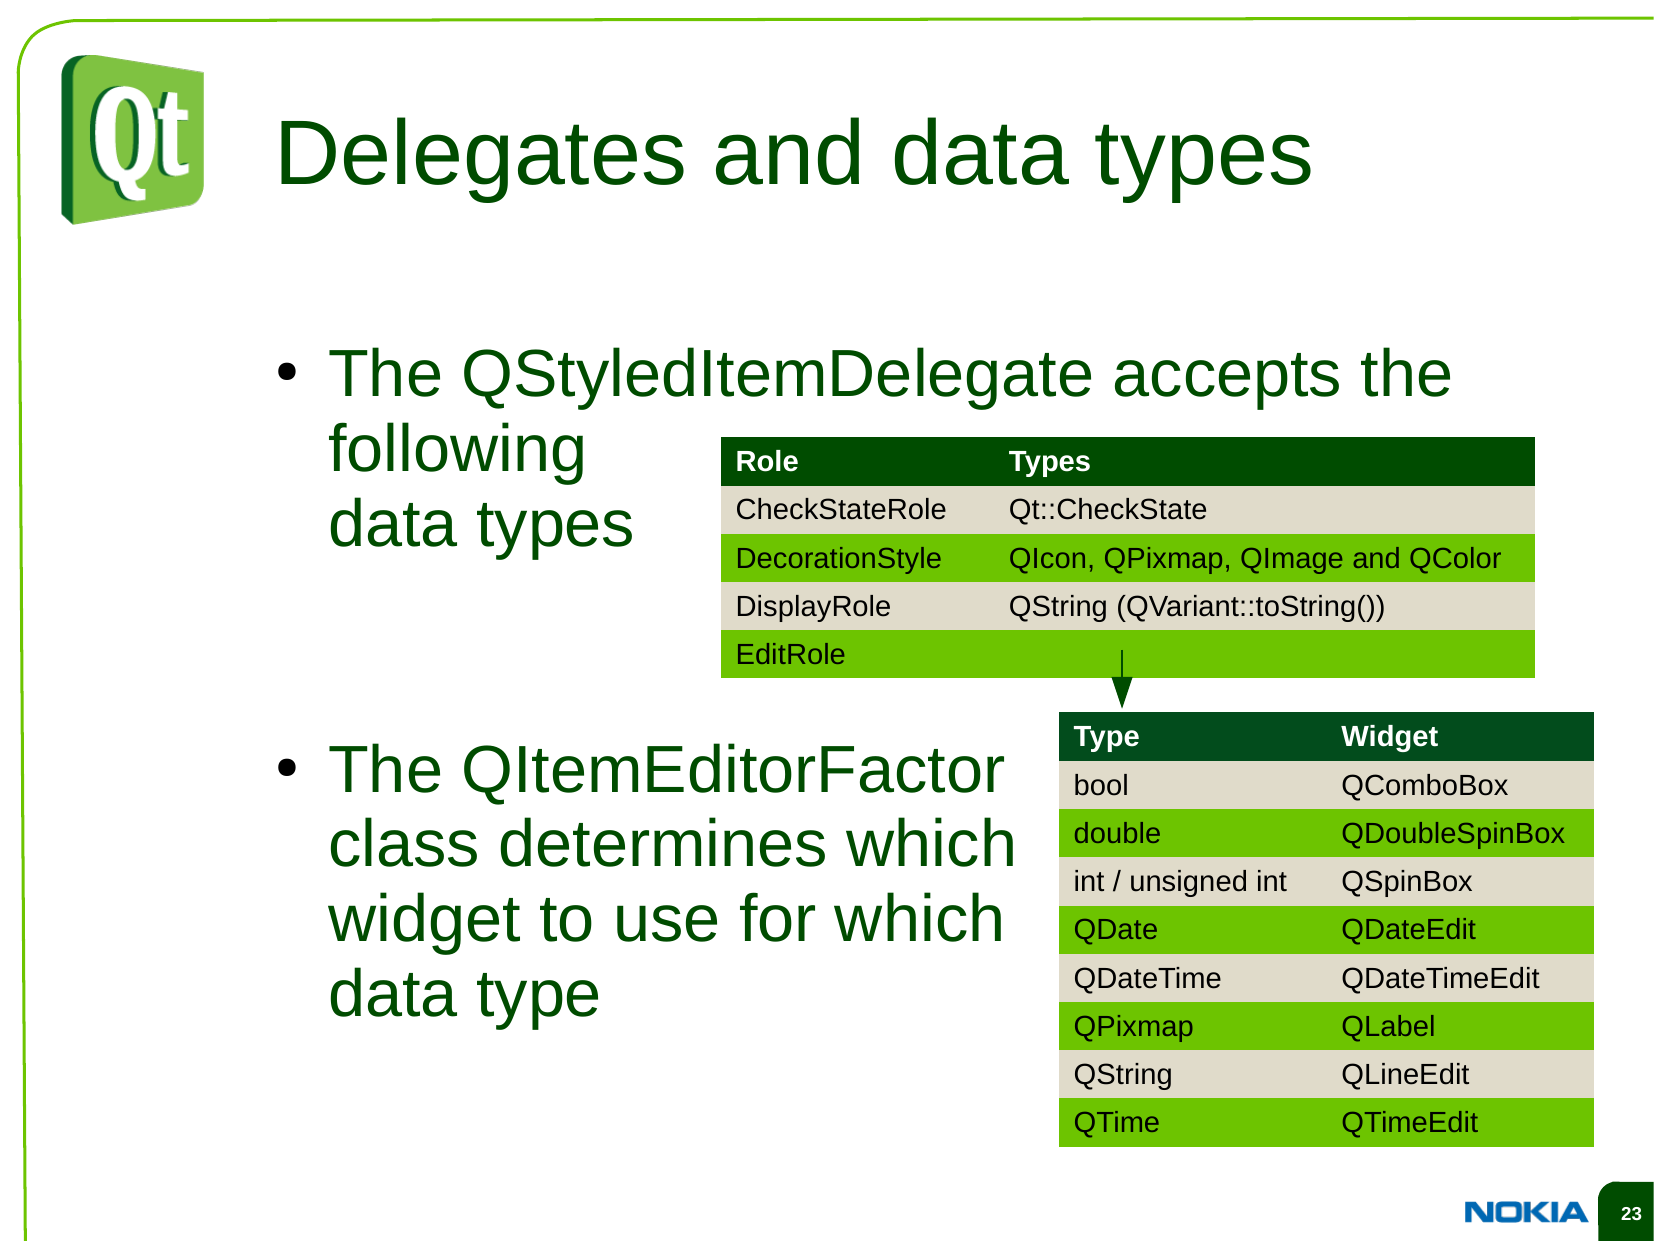

# Delegates and data types
The QStyledItemDelegate accepts the following
data types
The QItemEditorFactor
class determines which
widget to use for which
data type
| Role | Types |
| --- | --- |
| CheckStateRole | Qt::CheckState |
| DecorationStyle | QIcon, QPixmap, QImage and QColor |
| DisplayRole | QString (QVariant::toString()) |
| EditRole | |
| Type | Widget |
| --- | --- |
| bool | QComboBox |
| double | QDoubleSpinBox |
| int / unsigned int | QSpinBox |
| QDate | QDateEdit |
| QDateTime | QDateTimeEdit |
| QPixmap | QLabel |
| QString | QLineEdit |
| QTime | QTimeEdit |